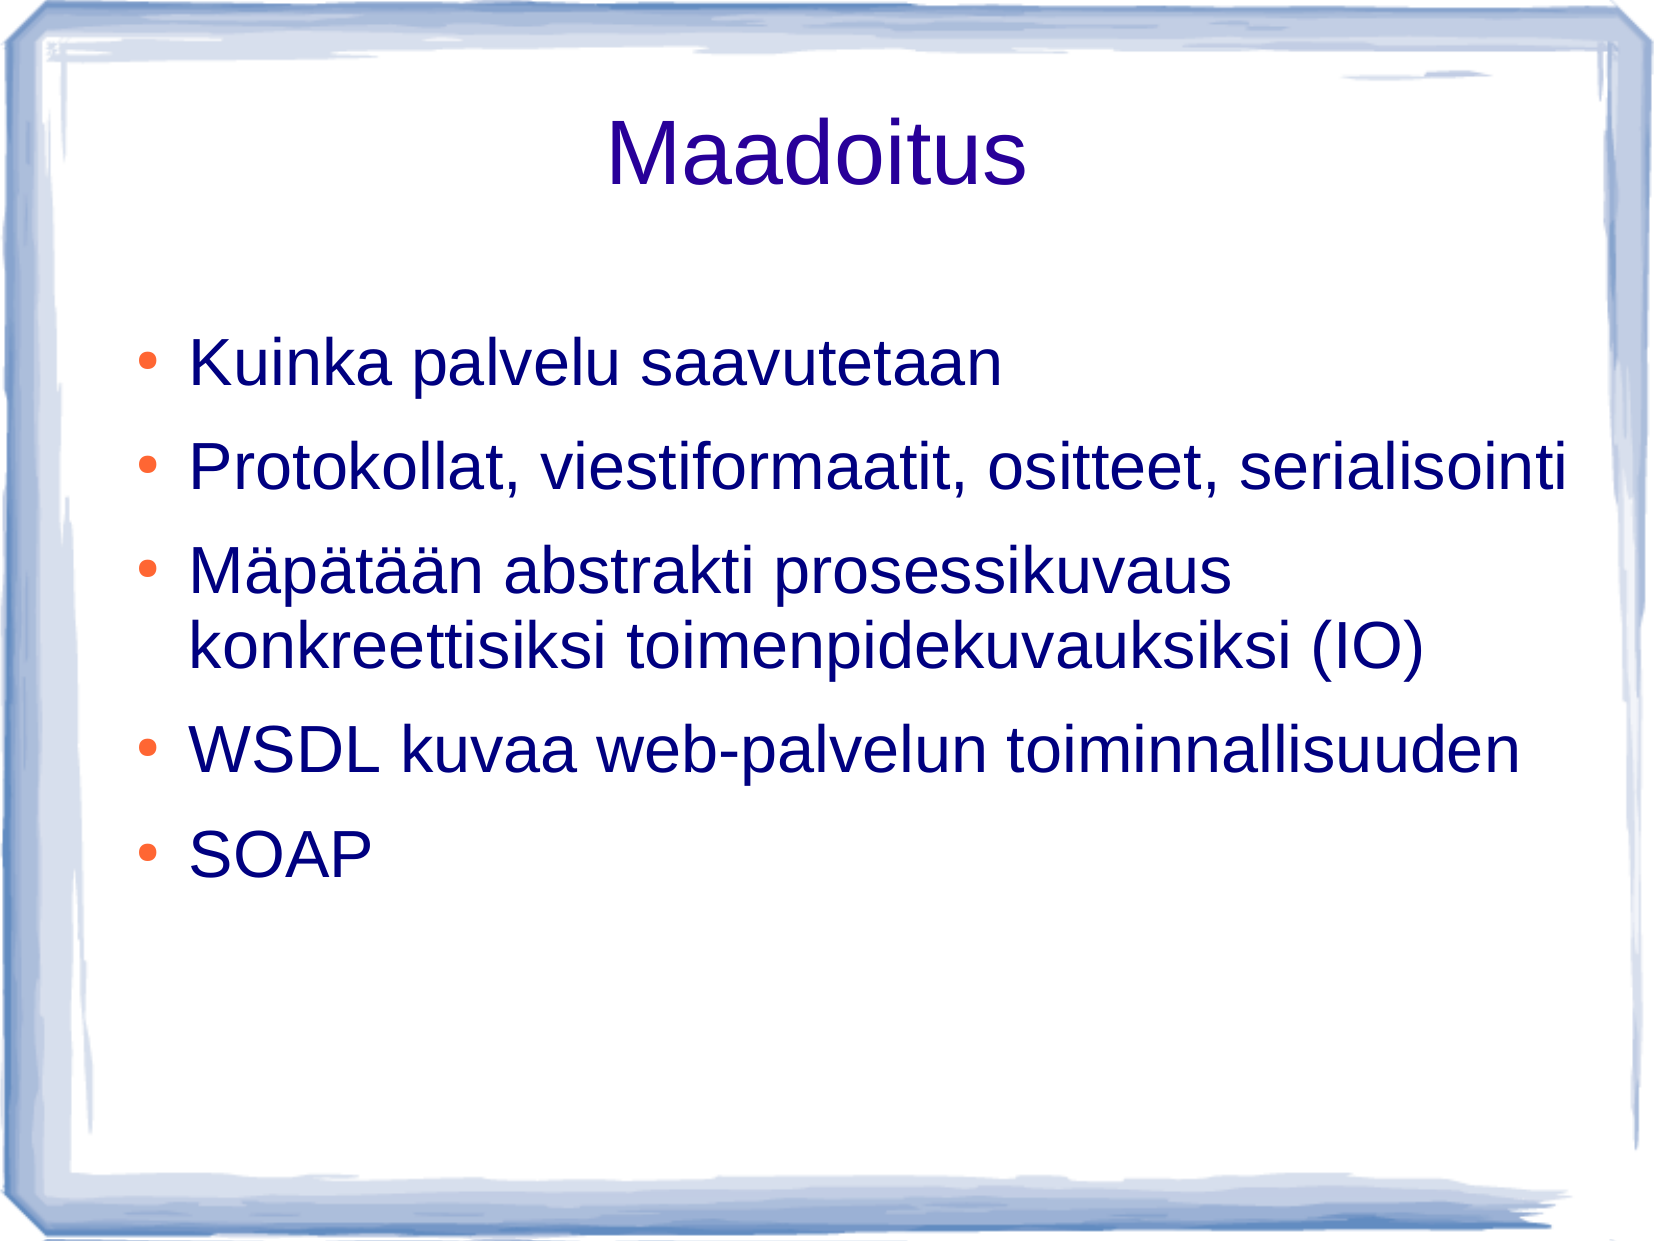

# Maadoitus
Kuinka palvelu saavutetaan
Protokollat, viestiformaatit, ositteet, serialisointi
Mäpätään abstrakti prosessikuvaus konkreettisiksi toimenpidekuvauksiksi (IO)
WSDL kuvaa web-palvelun toiminnallisuuden
SOAP